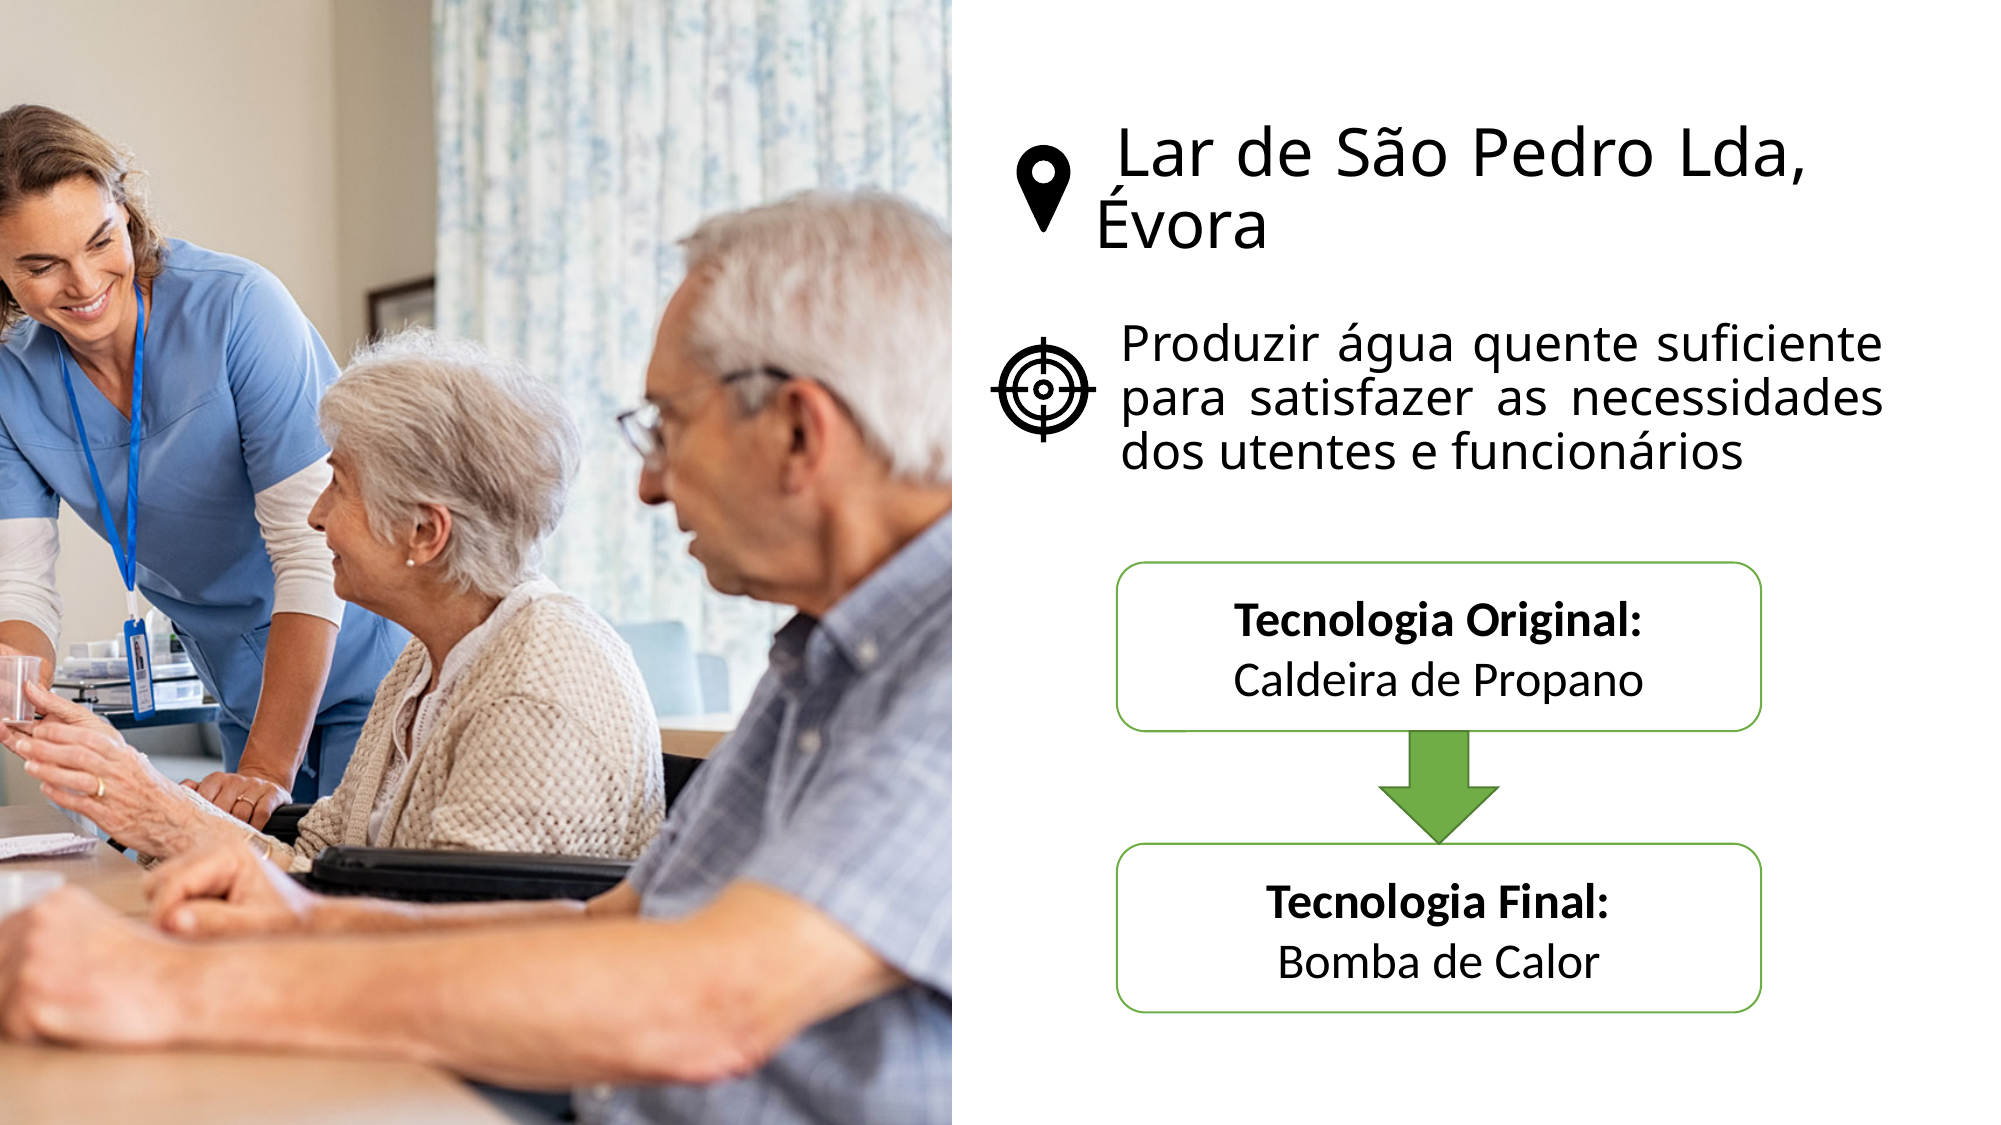

Lar de São Pedro Lda, Évora
Produzir água quente suficiente para satisfazer as necessidades dos utentes e funcionários
Tecnologia Original:
Caldeira de Propano
Tecnologia Final:
Bomba de Calor